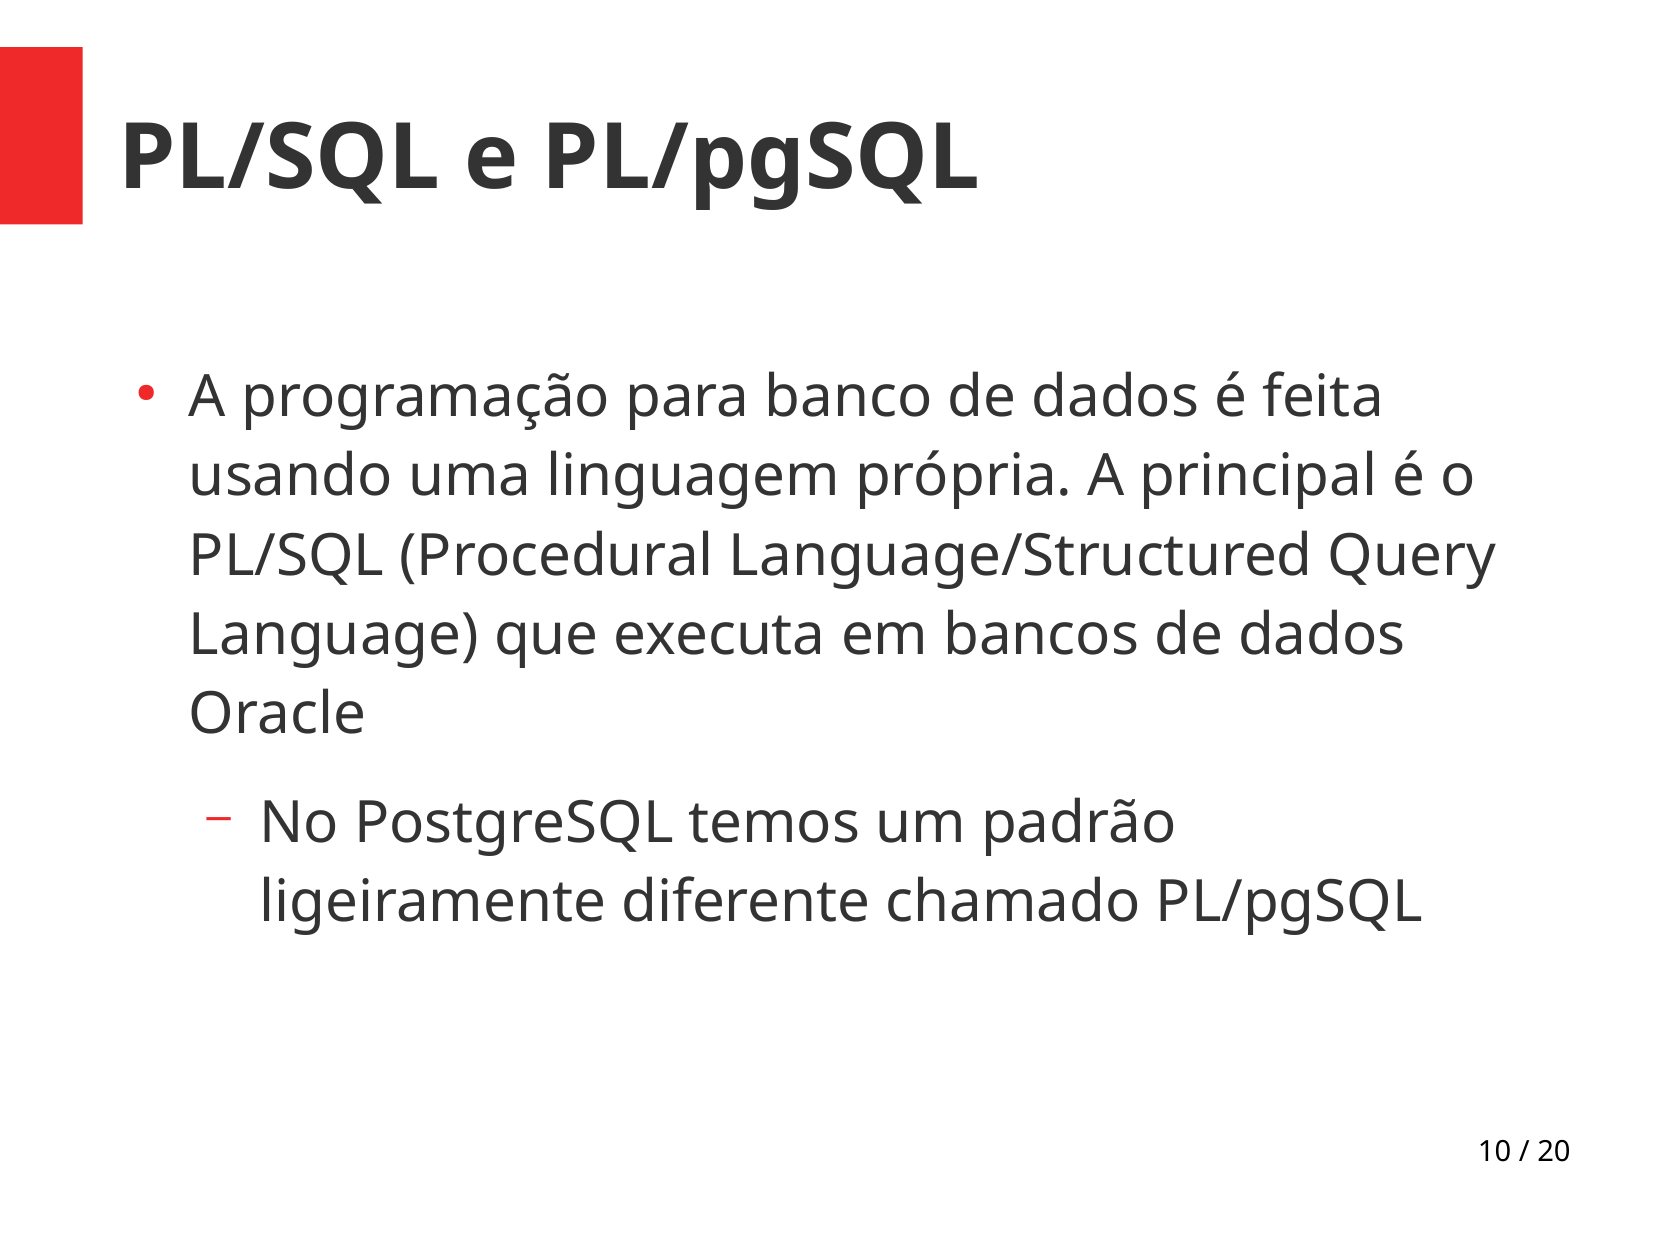

# PL/SQL e PL/pgSQL
A programação para banco de dados é feita usando uma linguagem própria. A principal é o PL/SQL (Procedural Language/Structured Query Language) que executa em bancos de dados Oracle
No PostgreSQL temos um padrão ligeiramente diferente chamado PL/pgSQL
10